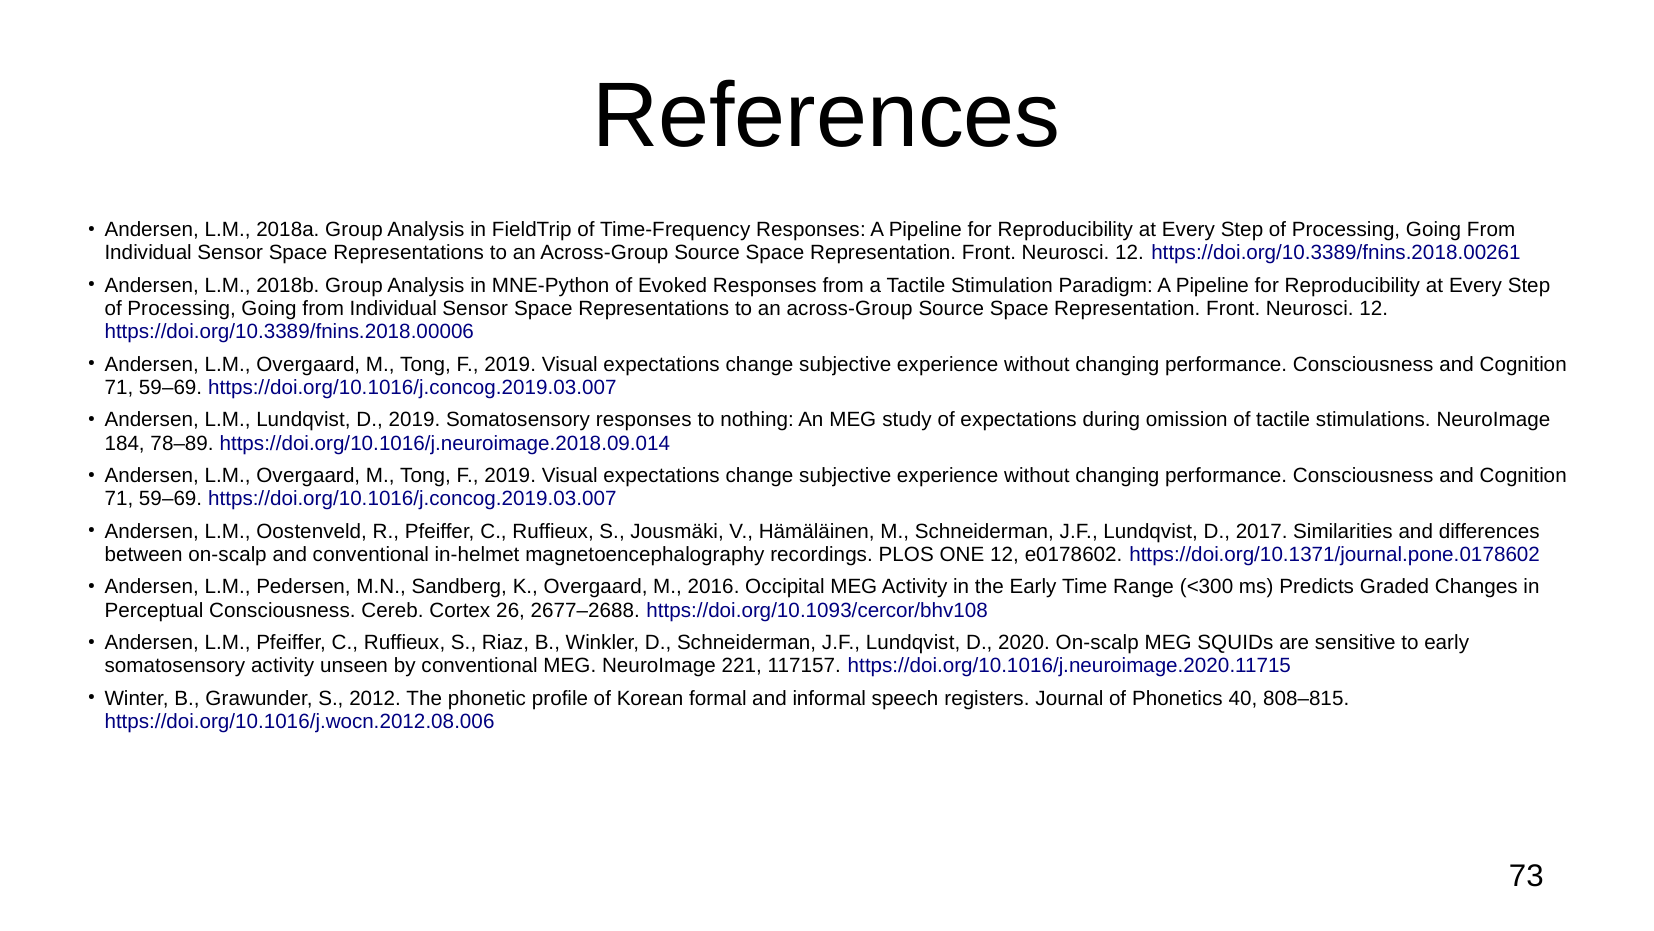

# References
Andersen, L.M., 2018a. Group Analysis in FieldTrip of Time-Frequency Responses: A Pipeline for Reproducibility at Every Step of Processing, Going From Individual Sensor Space Representations to an Across-Group Source Space Representation. Front. Neurosci. 12. https://doi.org/10.3389/fnins.2018.00261
Andersen, L.M., 2018b. Group Analysis in MNE-Python of Evoked Responses from a Tactile Stimulation Paradigm: A Pipeline for Reproducibility at Every Step of Processing, Going from Individual Sensor Space Representations to an across-Group Source Space Representation. Front. Neurosci. 12. https://doi.org/10.3389/fnins.2018.00006
Andersen, L.M., Overgaard, M., Tong, F., 2019. Visual expectations change subjective experience without changing performance. Consciousness and Cognition 71, 59–69. https://doi.org/10.1016/j.concog.2019.03.007
Andersen, L.M., Lundqvist, D., 2019. Somatosensory responses to nothing: An MEG study of expectations during omission of tactile stimulations. NeuroImage 184, 78–89. https://doi.org/10.1016/j.neuroimage.2018.09.014
Andersen, L.M., Overgaard, M., Tong, F., 2019. Visual expectations change subjective experience without changing performance. Consciousness and Cognition 71, 59–69. https://doi.org/10.1016/j.concog.2019.03.007
Andersen, L.M., Oostenveld, R., Pfeiffer, C., Ruffieux, S., Jousmäki, V., Hämäläinen, M., Schneiderman, J.F., Lundqvist, D., 2017. Similarities and differences between on-scalp and conventional in-helmet magnetoencephalography recordings. PLOS ONE 12, e0178602. https://doi.org/10.1371/journal.pone.0178602
Andersen, L.M., Pedersen, M.N., Sandberg, K., Overgaard, M., 2016. Occipital MEG Activity in the Early Time Range (<300 ms) Predicts Graded Changes in Perceptual Consciousness. Cereb. Cortex 26, 2677–2688. https://doi.org/10.1093/cercor/bhv108
Andersen, L.M., Pfeiffer, C., Ruffieux, S., Riaz, B., Winkler, D., Schneiderman, J.F., Lundqvist, D., 2020. On-scalp MEG SQUIDs are sensitive to early somatosensory activity unseen by conventional MEG. NeuroImage 221, 117157. https://doi.org/10.1016/j.neuroimage.2020.11715
Winter, B., Grawunder, S., 2012. The phonetic profile of Korean formal and informal speech registers. Journal of Phonetics 40, 808–815. https://doi.org/10.1016/j.wocn.2012.08.006